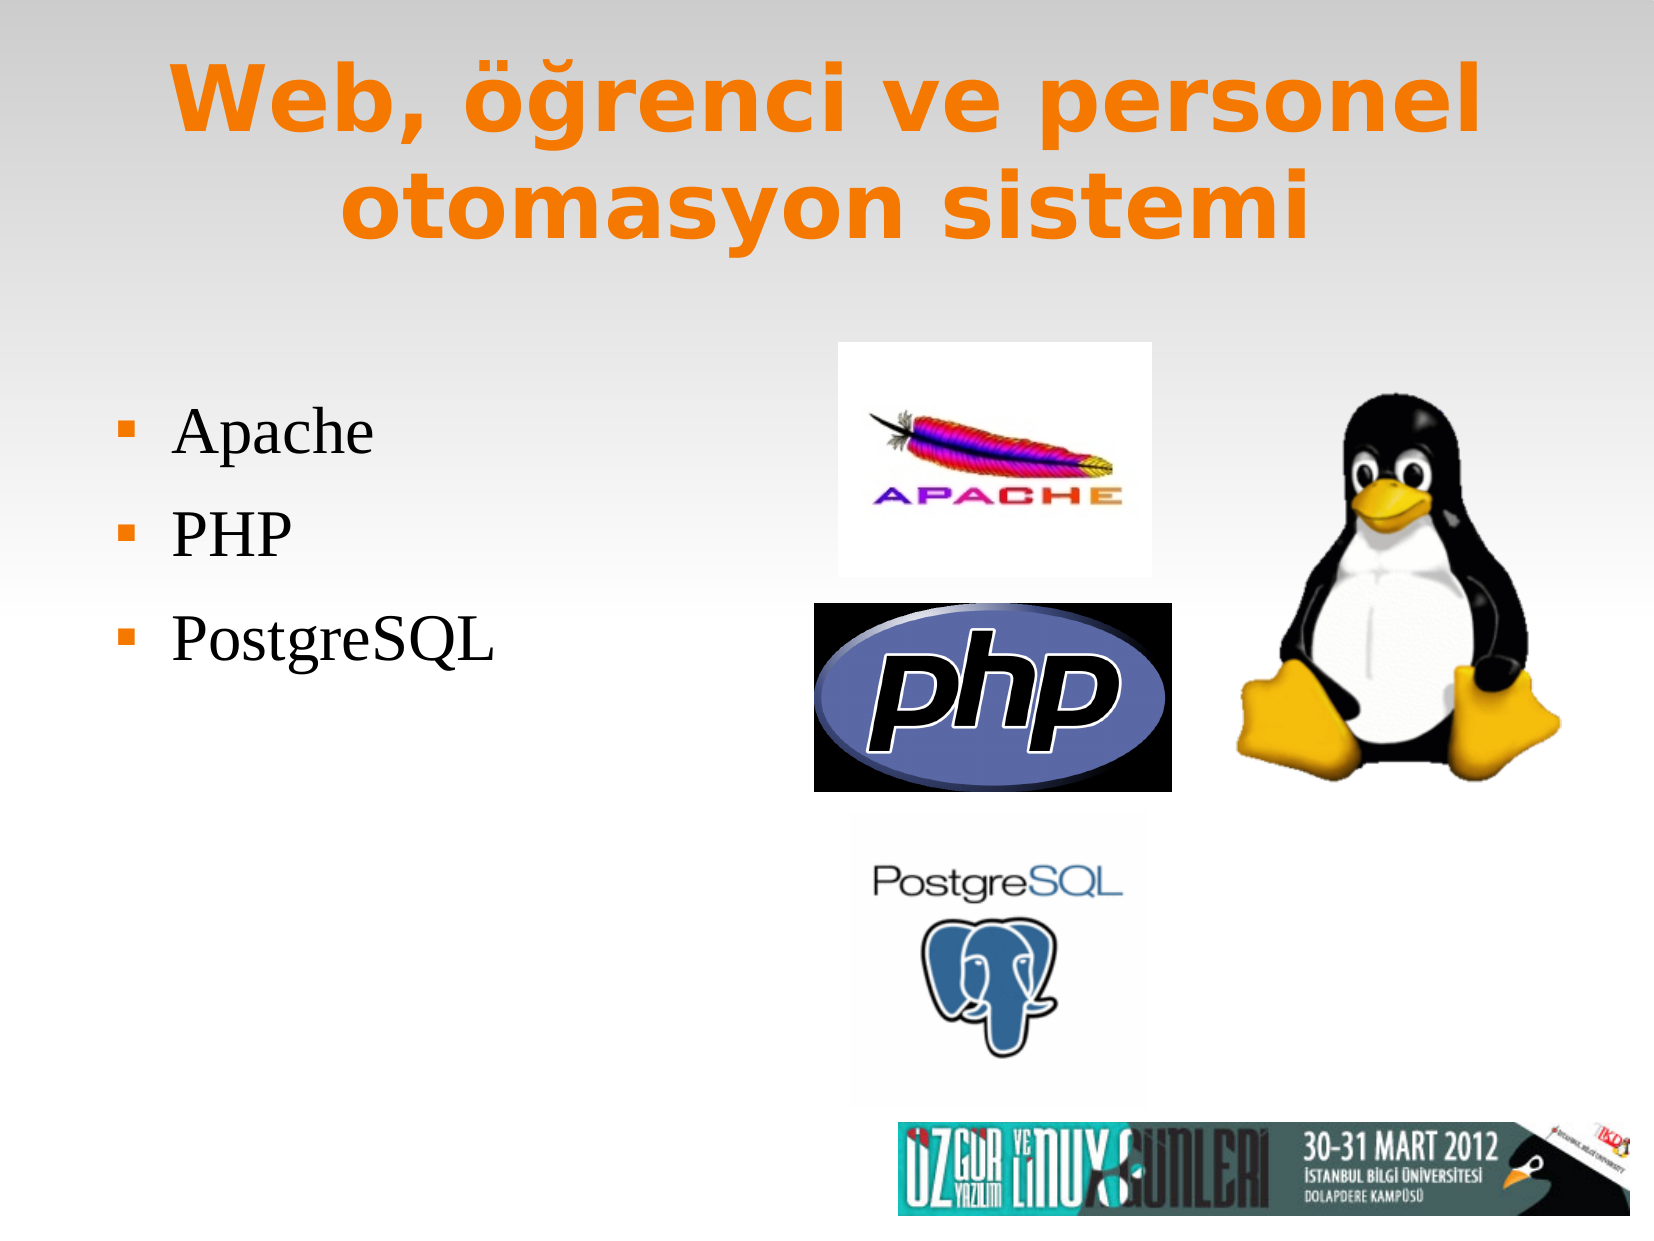

# Web, öğrenci ve personel otomasyon sistemi
Apache
PHP
PostgreSQL